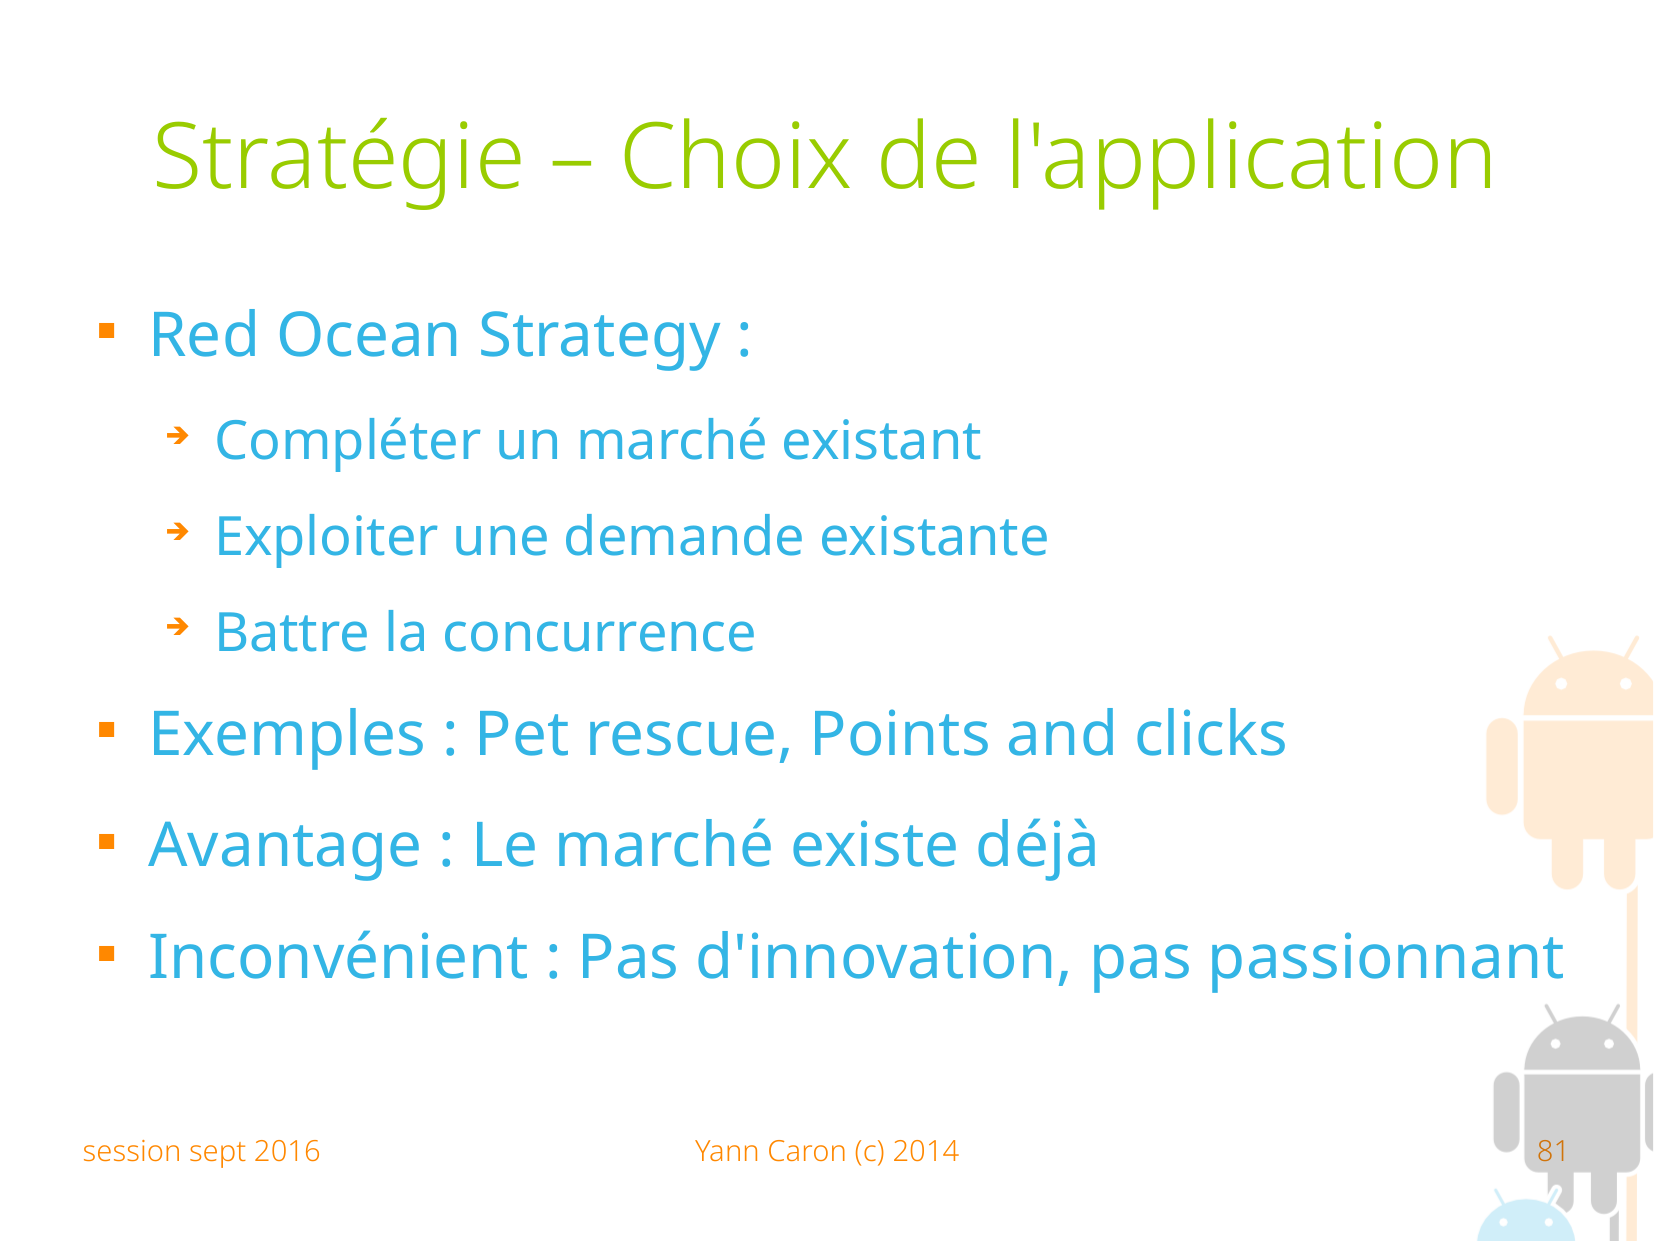

# Stratégie – Choix de l'application
Red Ocean Strategy :
Compléter un marché existant
Exploiter une demande existante
Battre la concurrence
Exemples : Pet rescue, Points and clicks
Avantage : Le marché existe déjà
Inconvénient : Pas d'innovation, pas passionnant
session sept 2016
Yann Caron (c) 2014
81